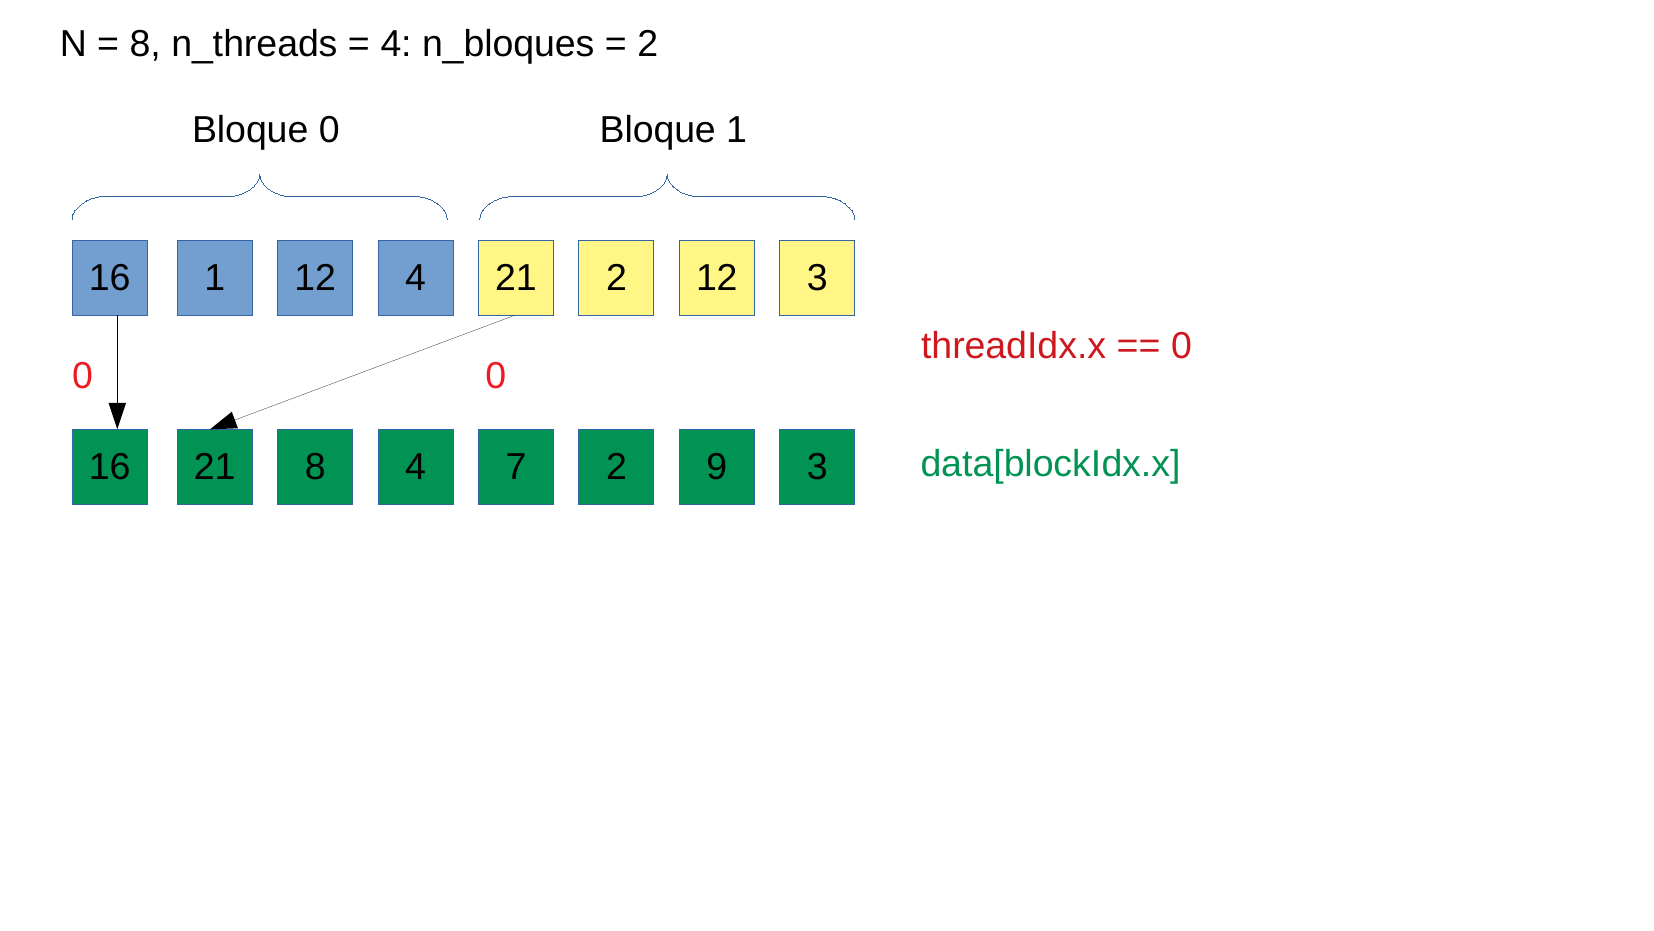

N = 8, n_threads = 4: n_bloques = 2
Bloque 0
Bloque 1
16
1
12
4
21
2
12
3
threadIdx.x == 0
0
0
16
21
8
4
7
2
9
3
data[blockIdx.x]